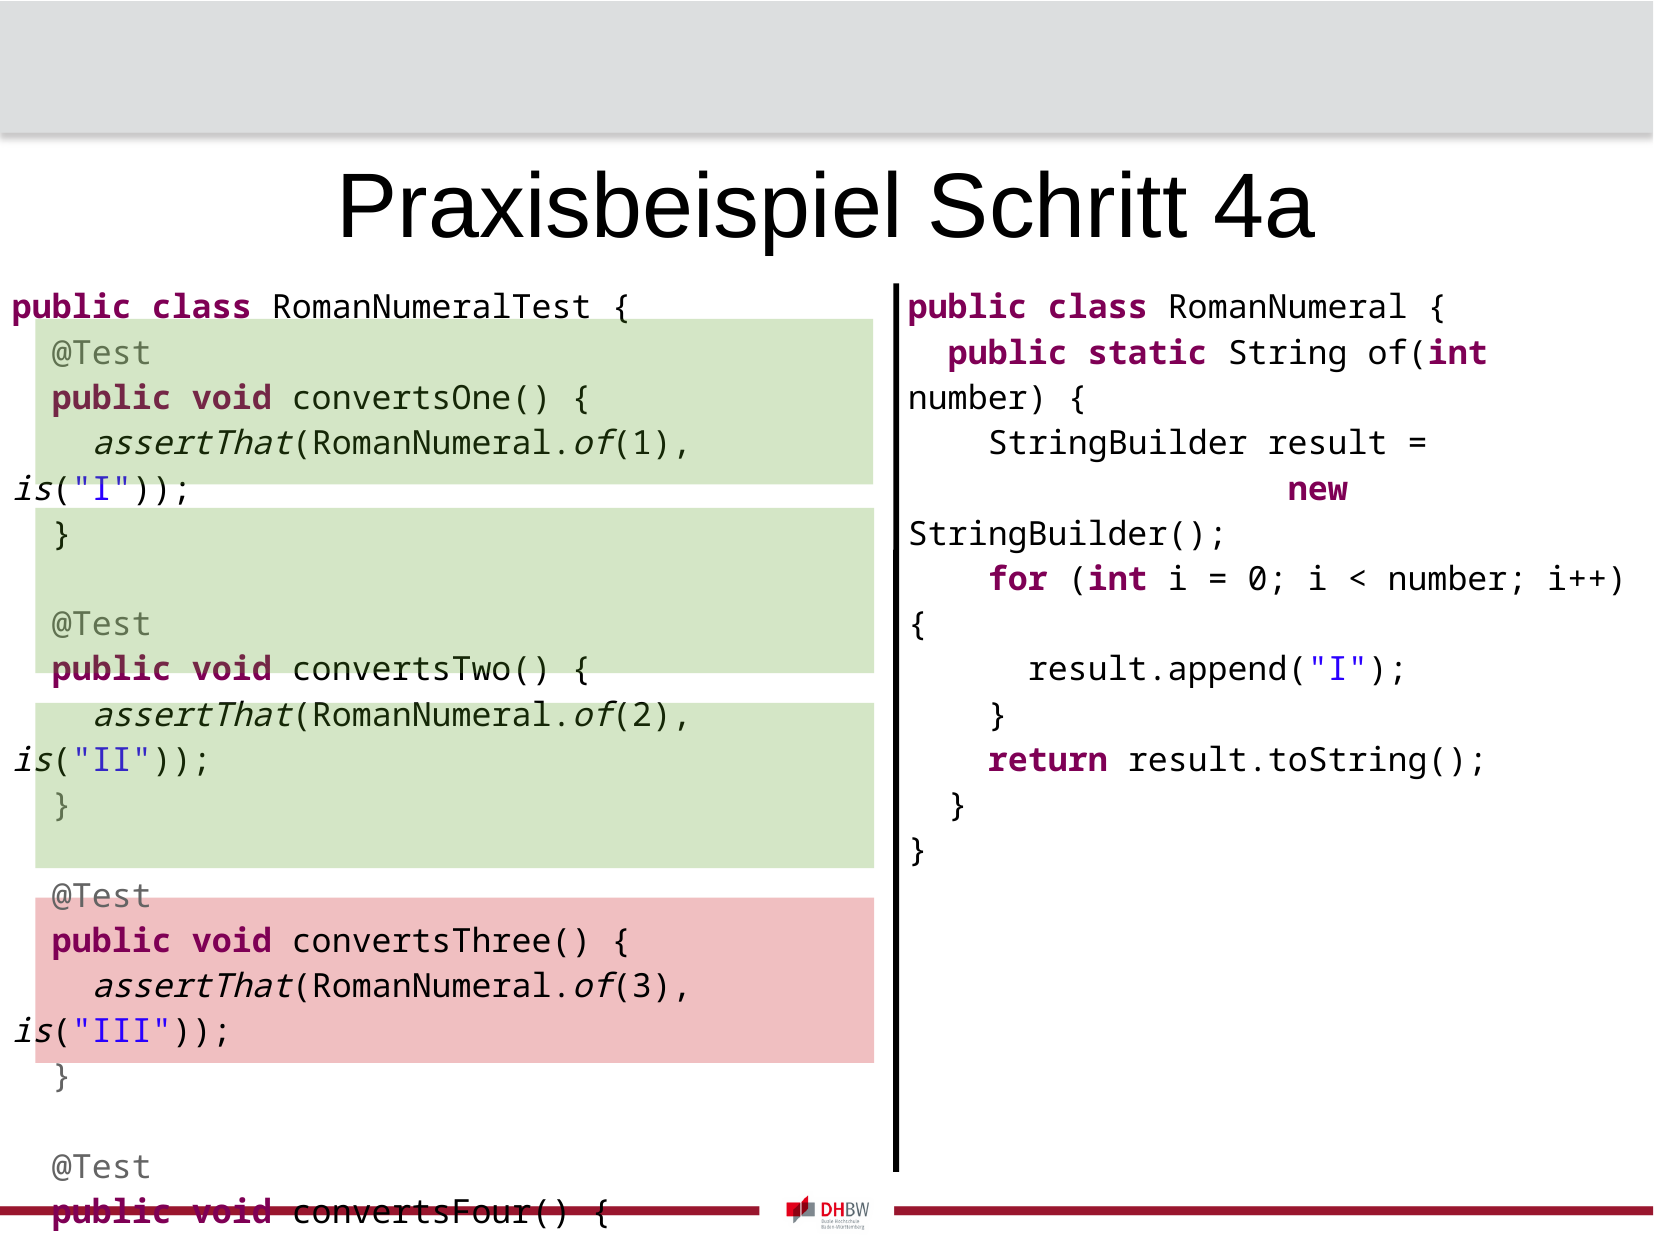

Praxisbeispiel Schritt 4a
# public class RomanNumeralTest {
 @Test
 public void convertsOne() {
 assertThat(RomanNumeral.of(1), is("I"));
 }
 @Test
 public void convertsTwo() {
 assertThat(RomanNumeral.of(2), is("II"));
 }
 @Test
 public void convertsThree() {
 assertThat(RomanNumeral.of(3), is("III"));
 }
 @Test
 public void convertsFour() {
 assertThat(RomanNumeral.of(4), is("IV"));
 }
}
public class RomanNumeral {
 public static String of(int number) {
 StringBuilder result =
 new StringBuilder();
 for (int i = 0; i < number; i++) {
 result.append("I");
 }
 return result.toString();
 }
}